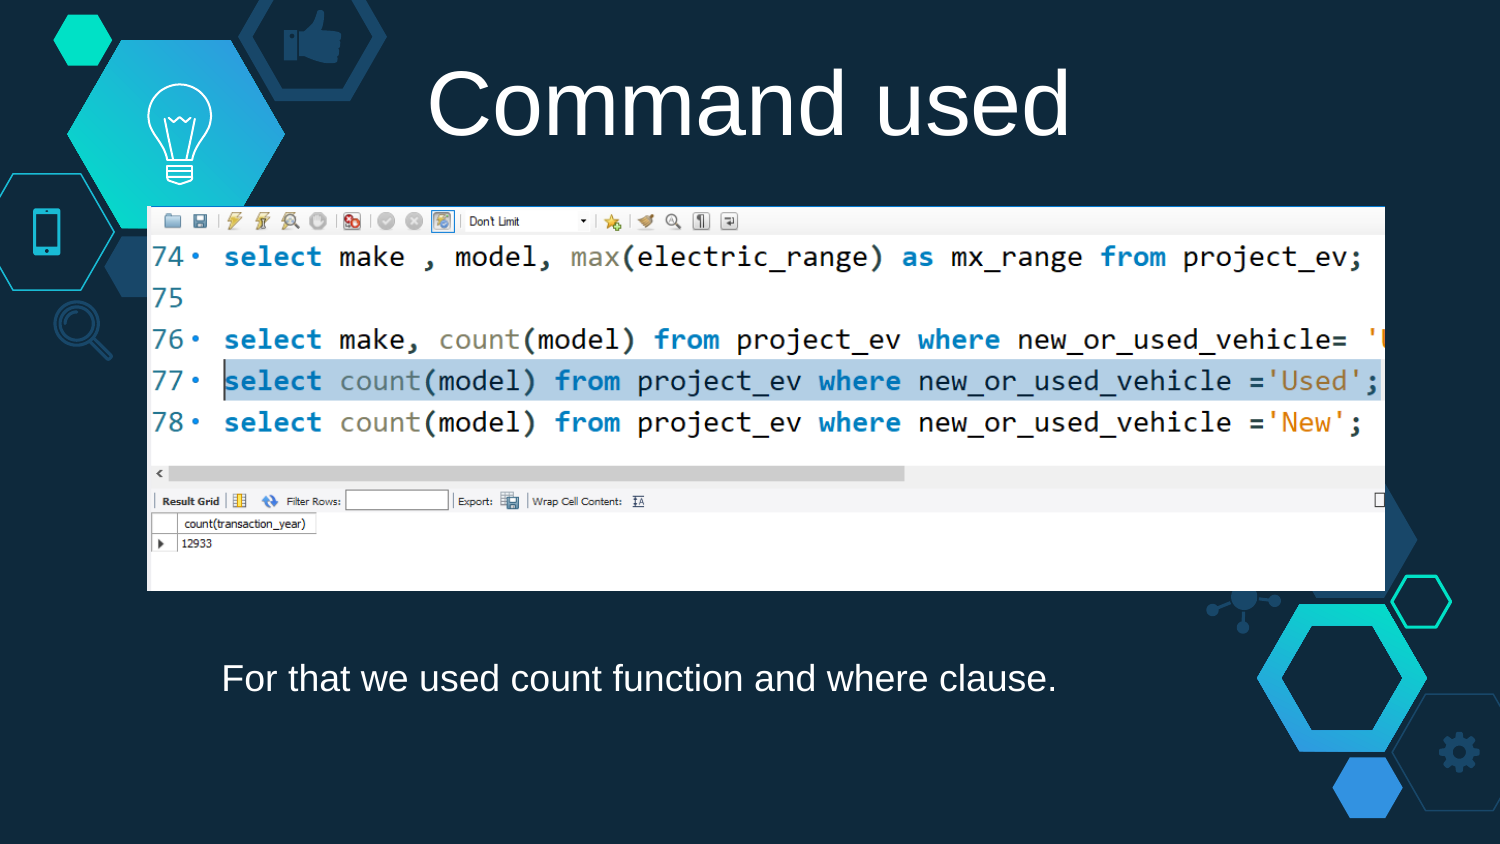

# Command used
For that we used count function and where clause.